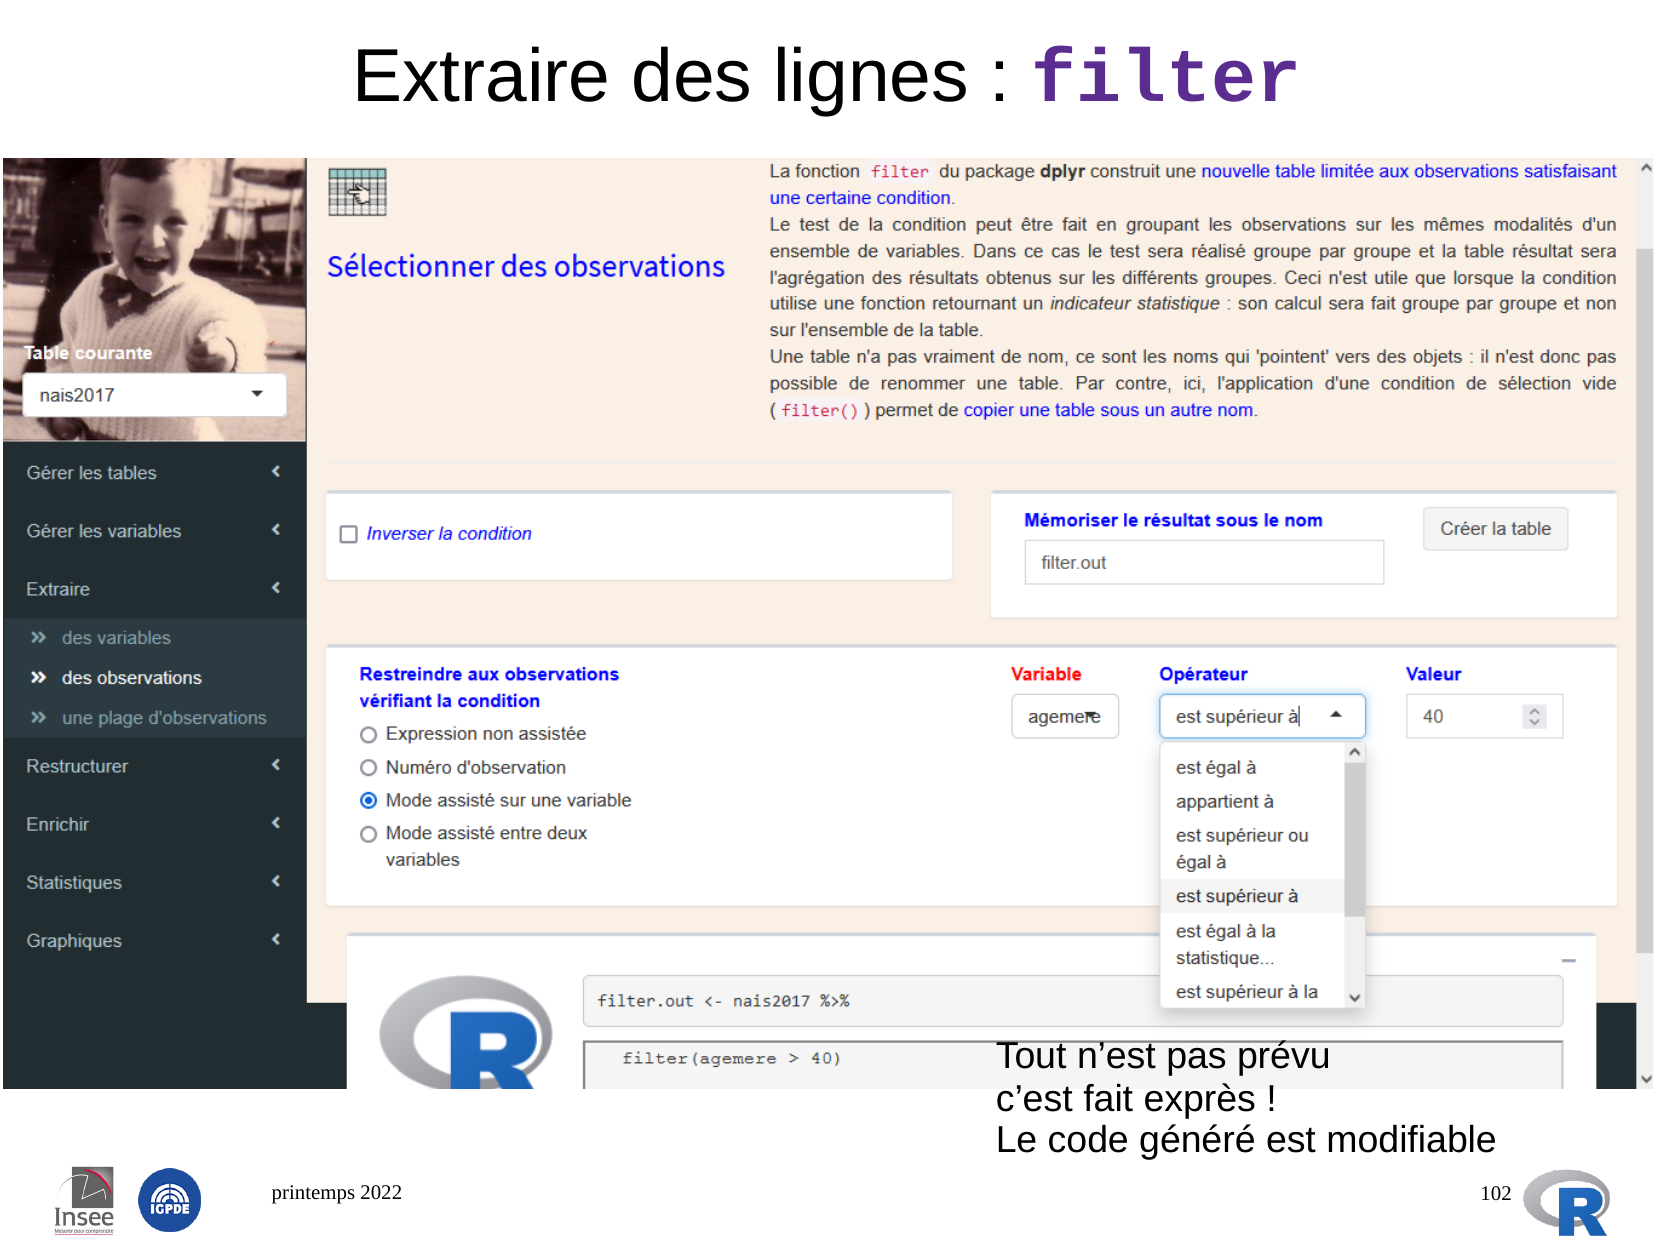

# Extraire des lignes : filter
Tout n’est pas prévu
c’est fait exprès !
Le code généré est modifiable
printemps 2022
102